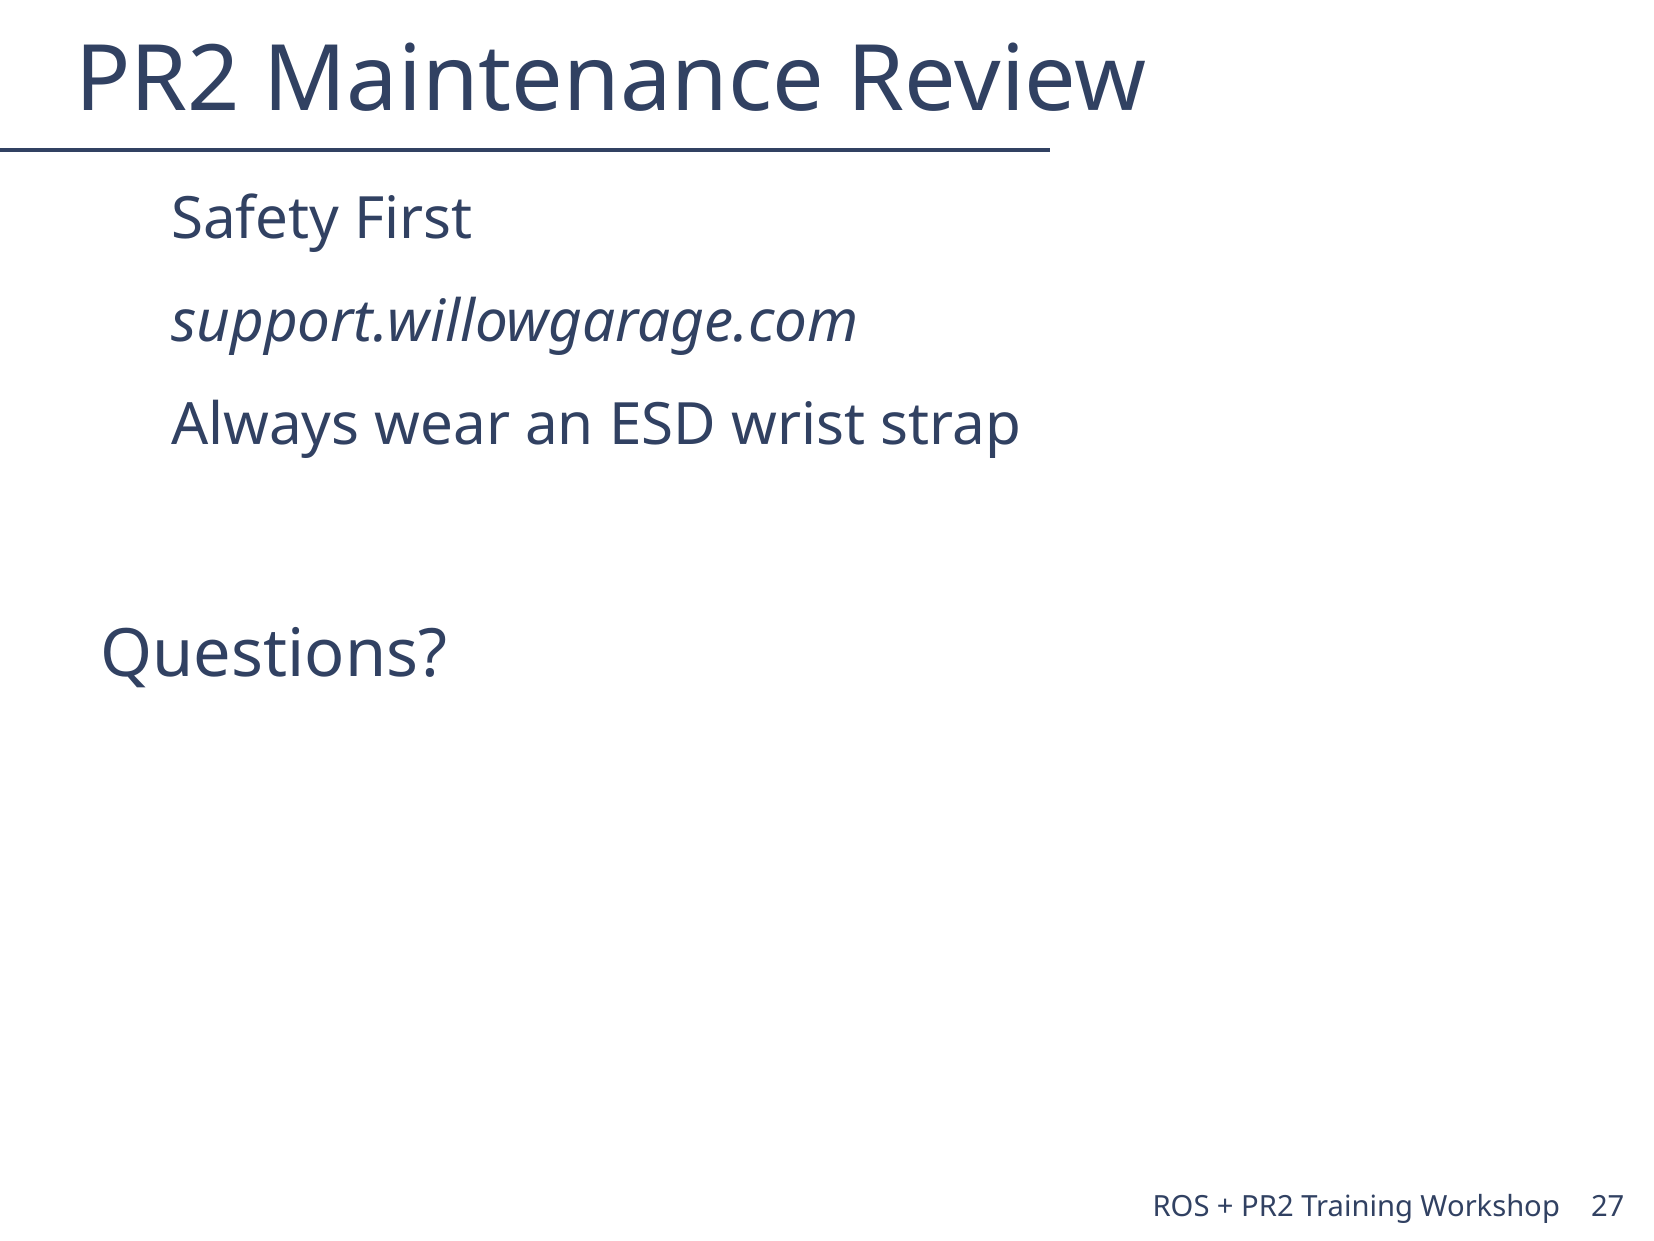

PR2 Maintenance Review
# Safety First
support.willowgarage.com
Always wear an ESD wrist strap
Questions?